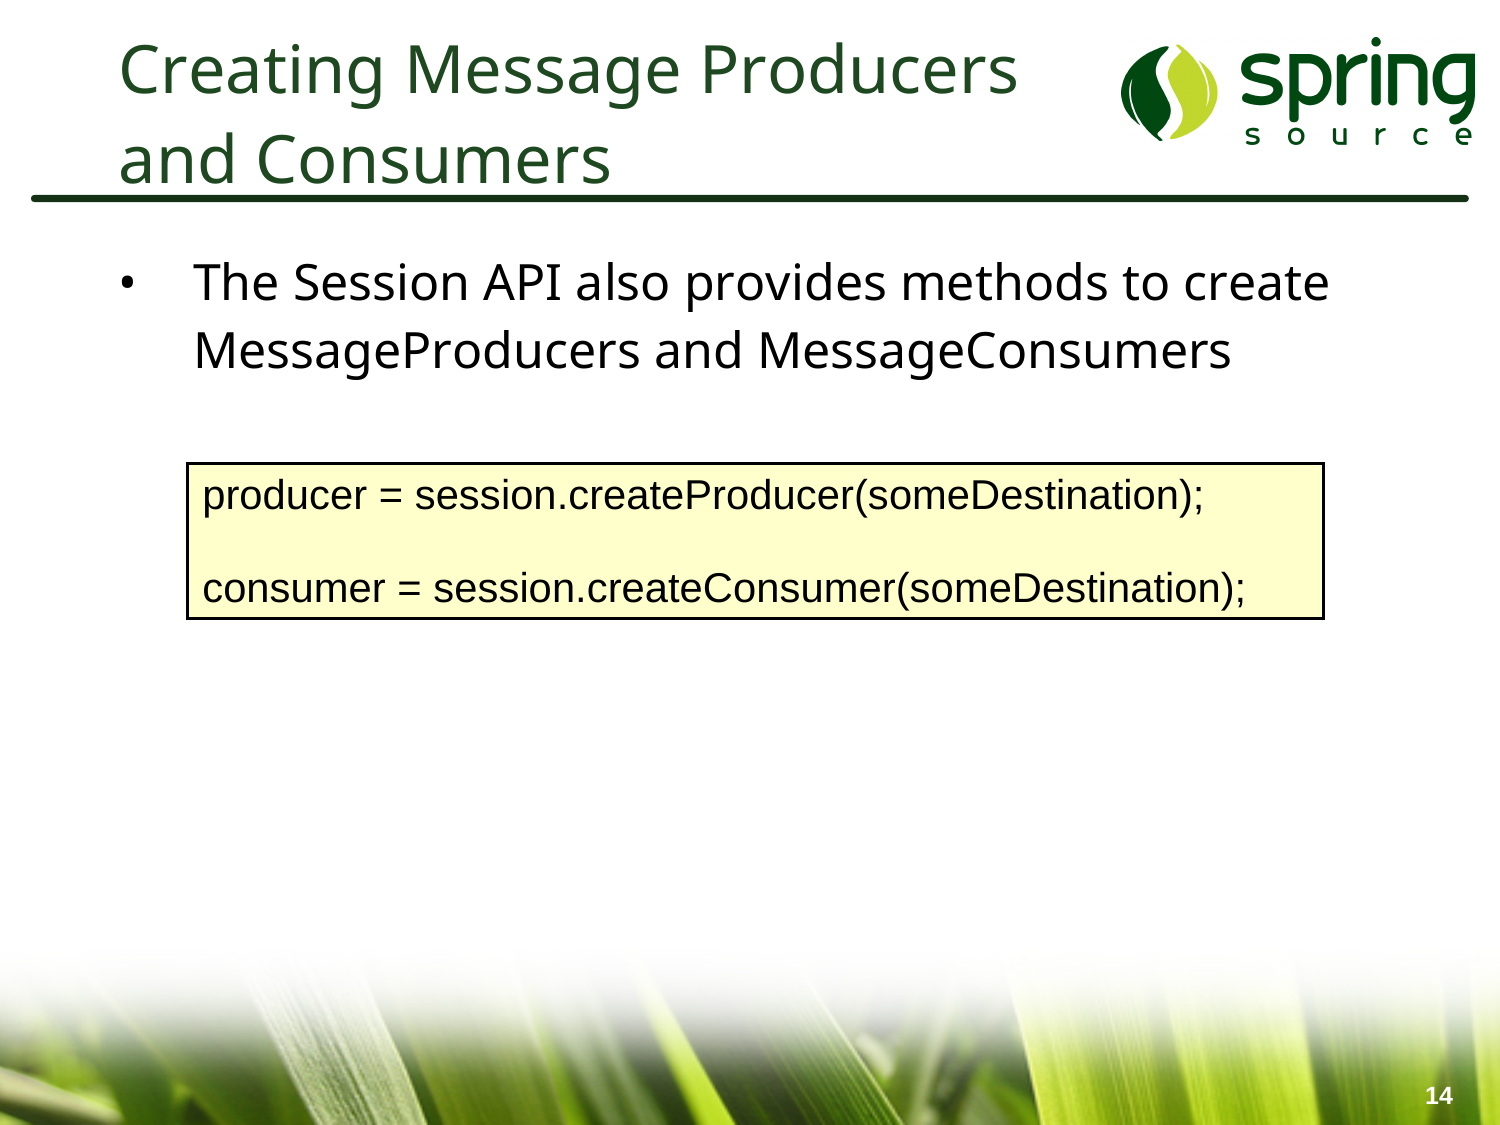

# Creating Message Producers and Consumers
The Session API also provides methods to create MessageProducers and MessageConsumers
producer = session.createProducer(someDestination);
consumer = session.createConsumer(someDestination);